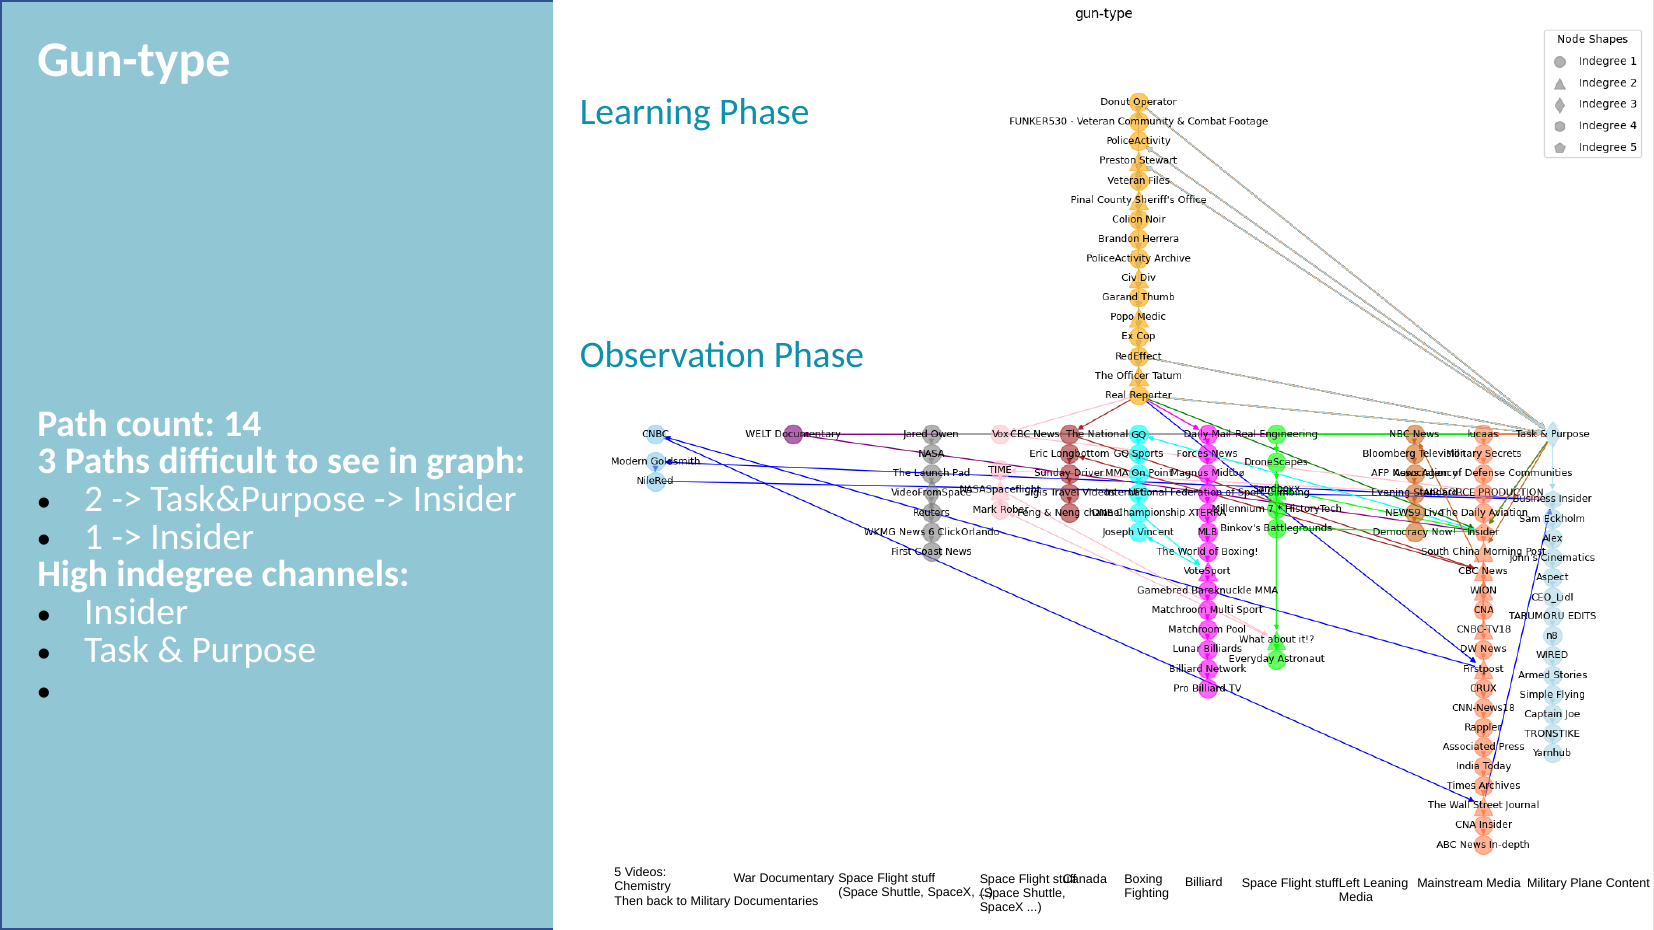

Gun-type
Learning Phase
Observation Phase
Path count: 14
3 Paths difficult to see in graph:
2 -> Task&Purpose -> Insider
1 -> Insider
High indegree channels:
Insider
Task & Purpose
5 Videos:
Chemistry
Then back to Military Documentaries
War Documentary
Space Flight stuff
(Space Shuttle, SpaceX, ...)
Space Flight stuff
(Space Shuttle,
SpaceX ...)
Canada
Boxing
Fighting
Billiard
Space Flight stuff
Left Leaning
Media
Mainstream Media
Military Plane Content